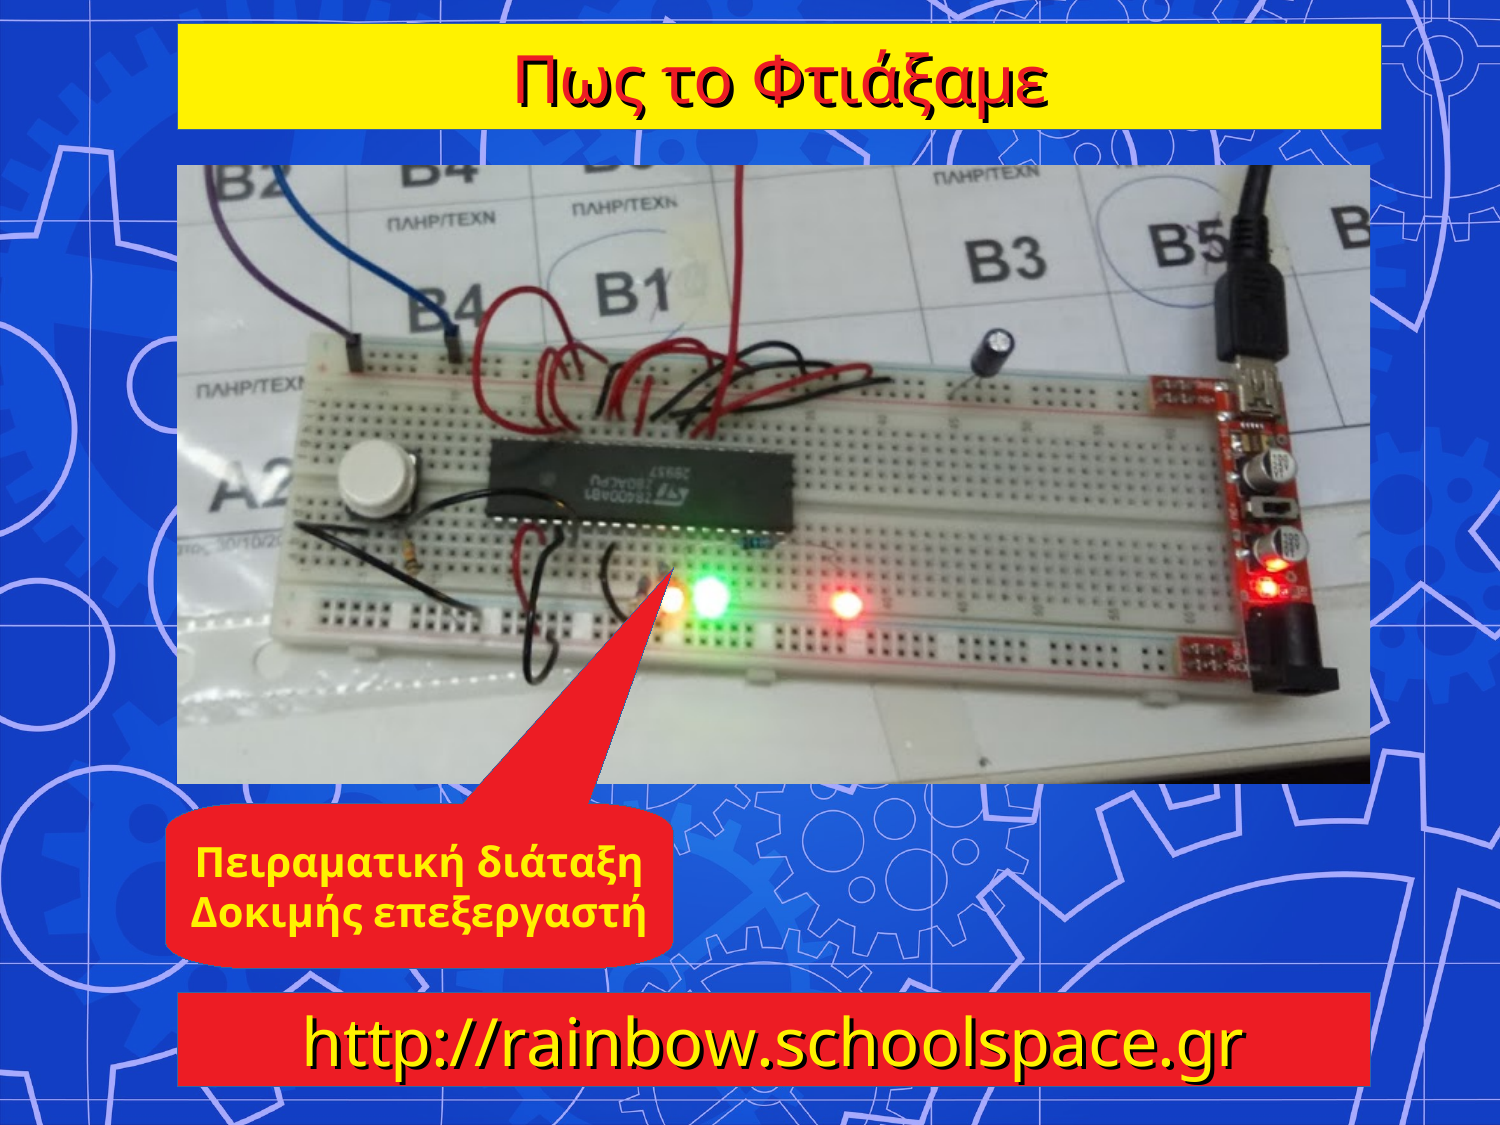

Πως το Φτιάξαμε
Πειραματική διάταξη
Δοκιμής επεξεργαστή
http://rainbow.schoolspace.gr